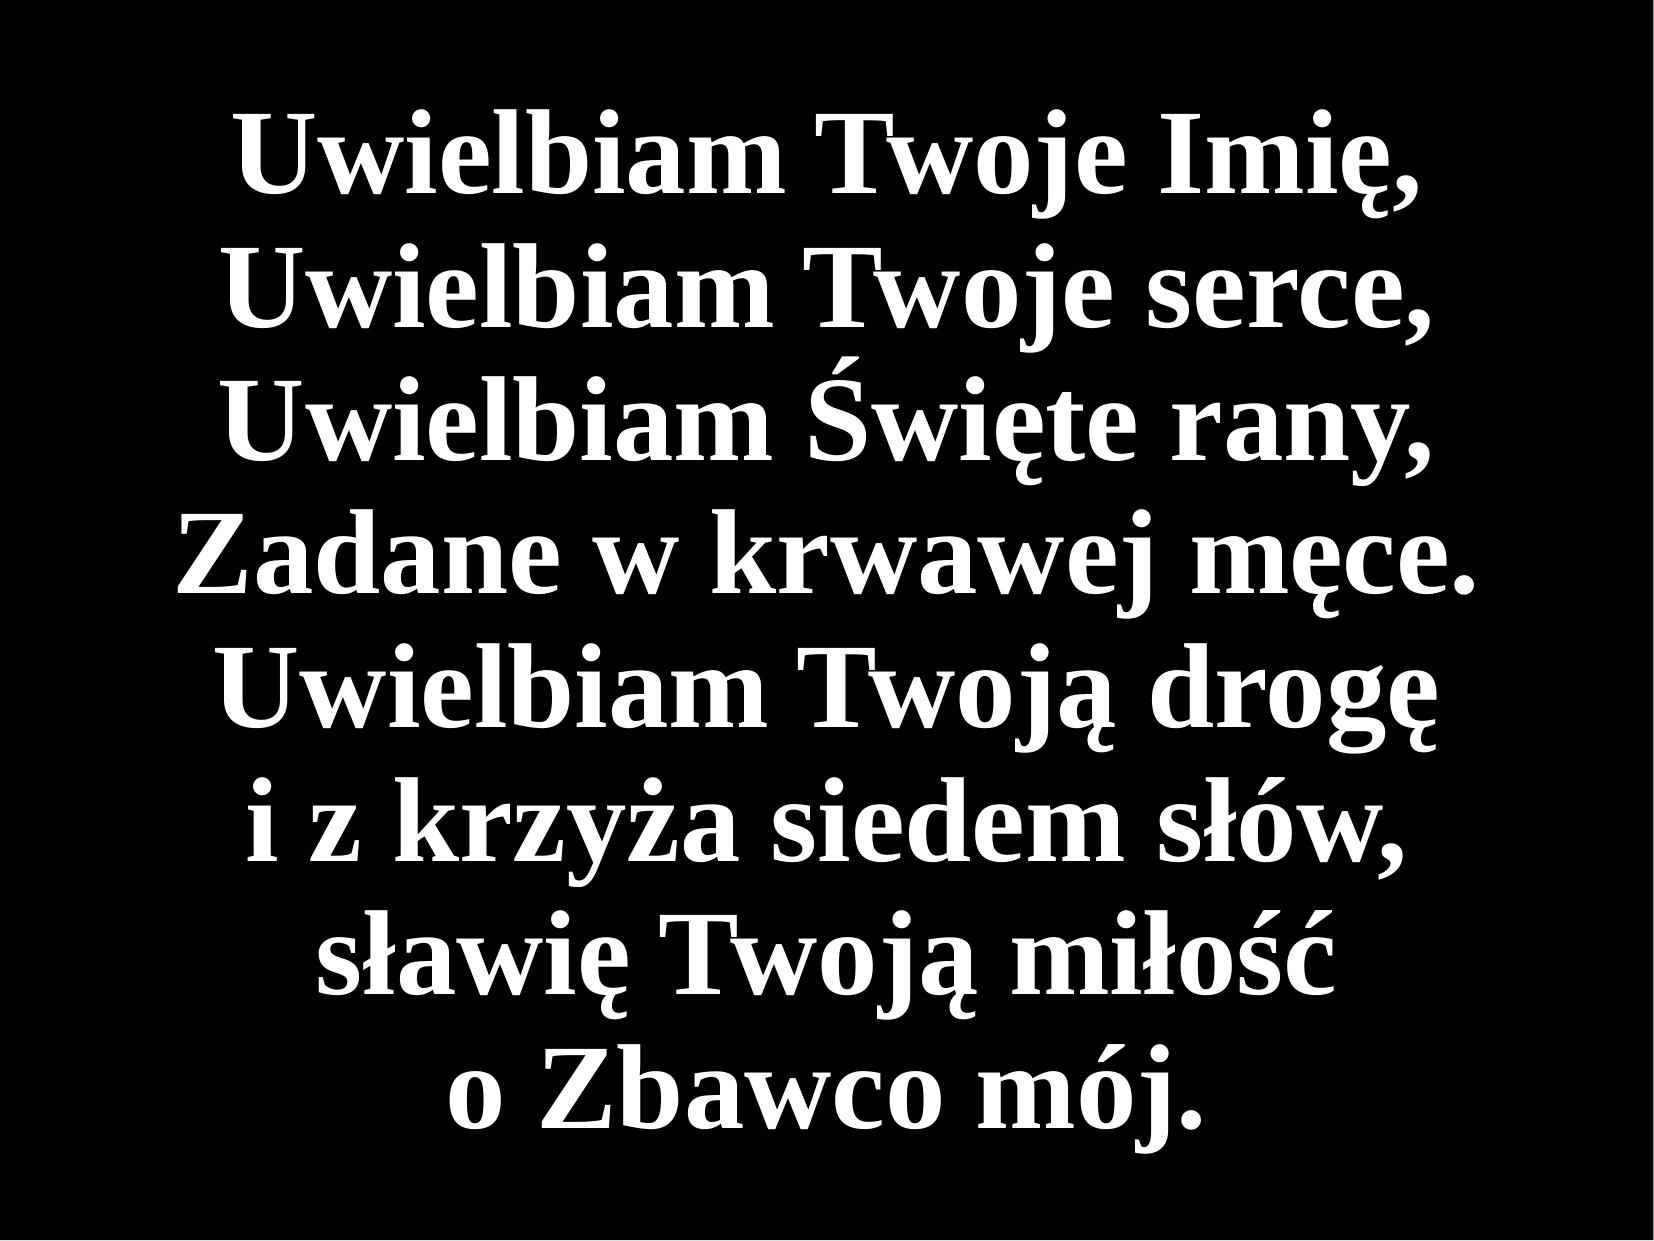

# Uwielbiam Twoje Imię, Uwielbiam Twoje serce, Uwielbiam Święte rany, Zadane w krwawej męce. Uwielbiam Twoją drogę i z krzyża siedem słów, sławię Twoją miłość o Zbawco mój.